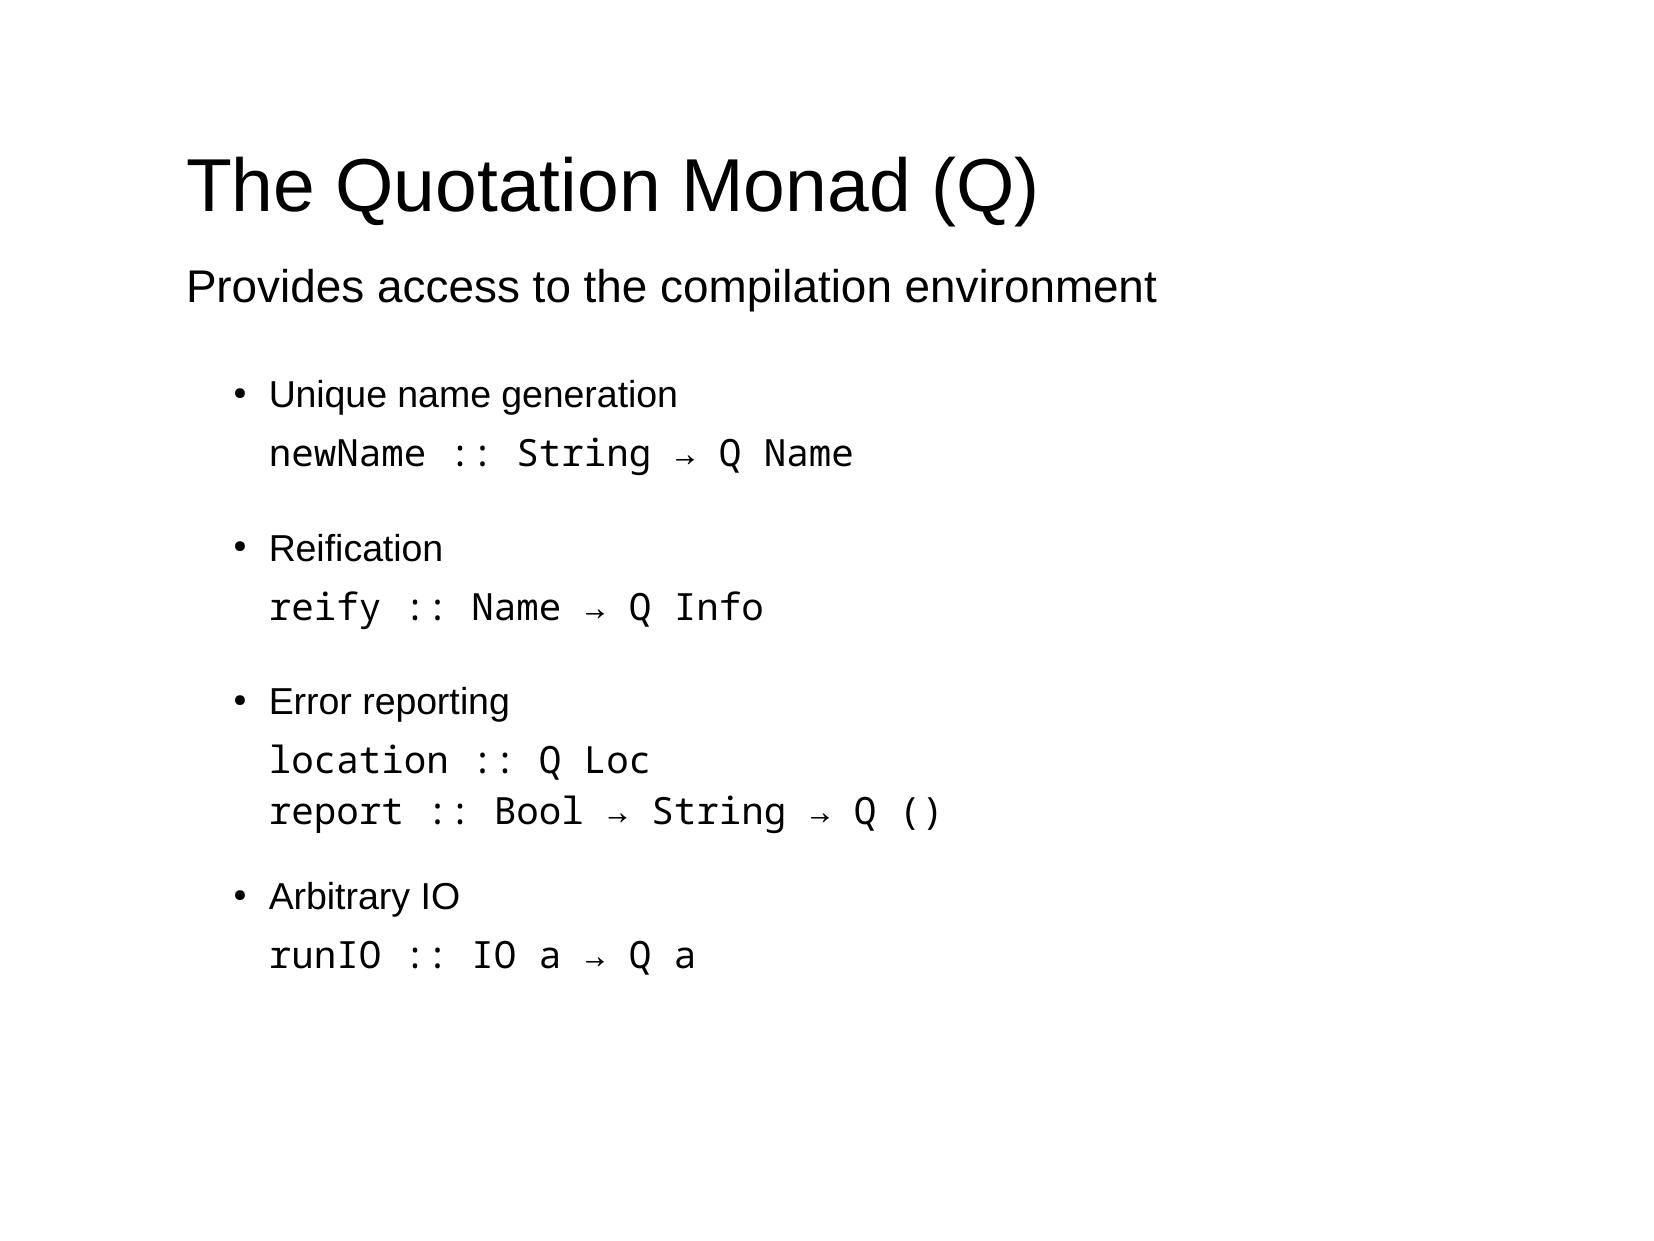

The Quotation Monad (Q)
Provides access to the compilation environment
Unique name generation
newName :: String → Q Name
Reification
reify :: Name → Q Info
Error reporting
location :: Q Loc
report :: Bool → String → Q ()
Arbitrary IO
runIO :: IO a → Q a